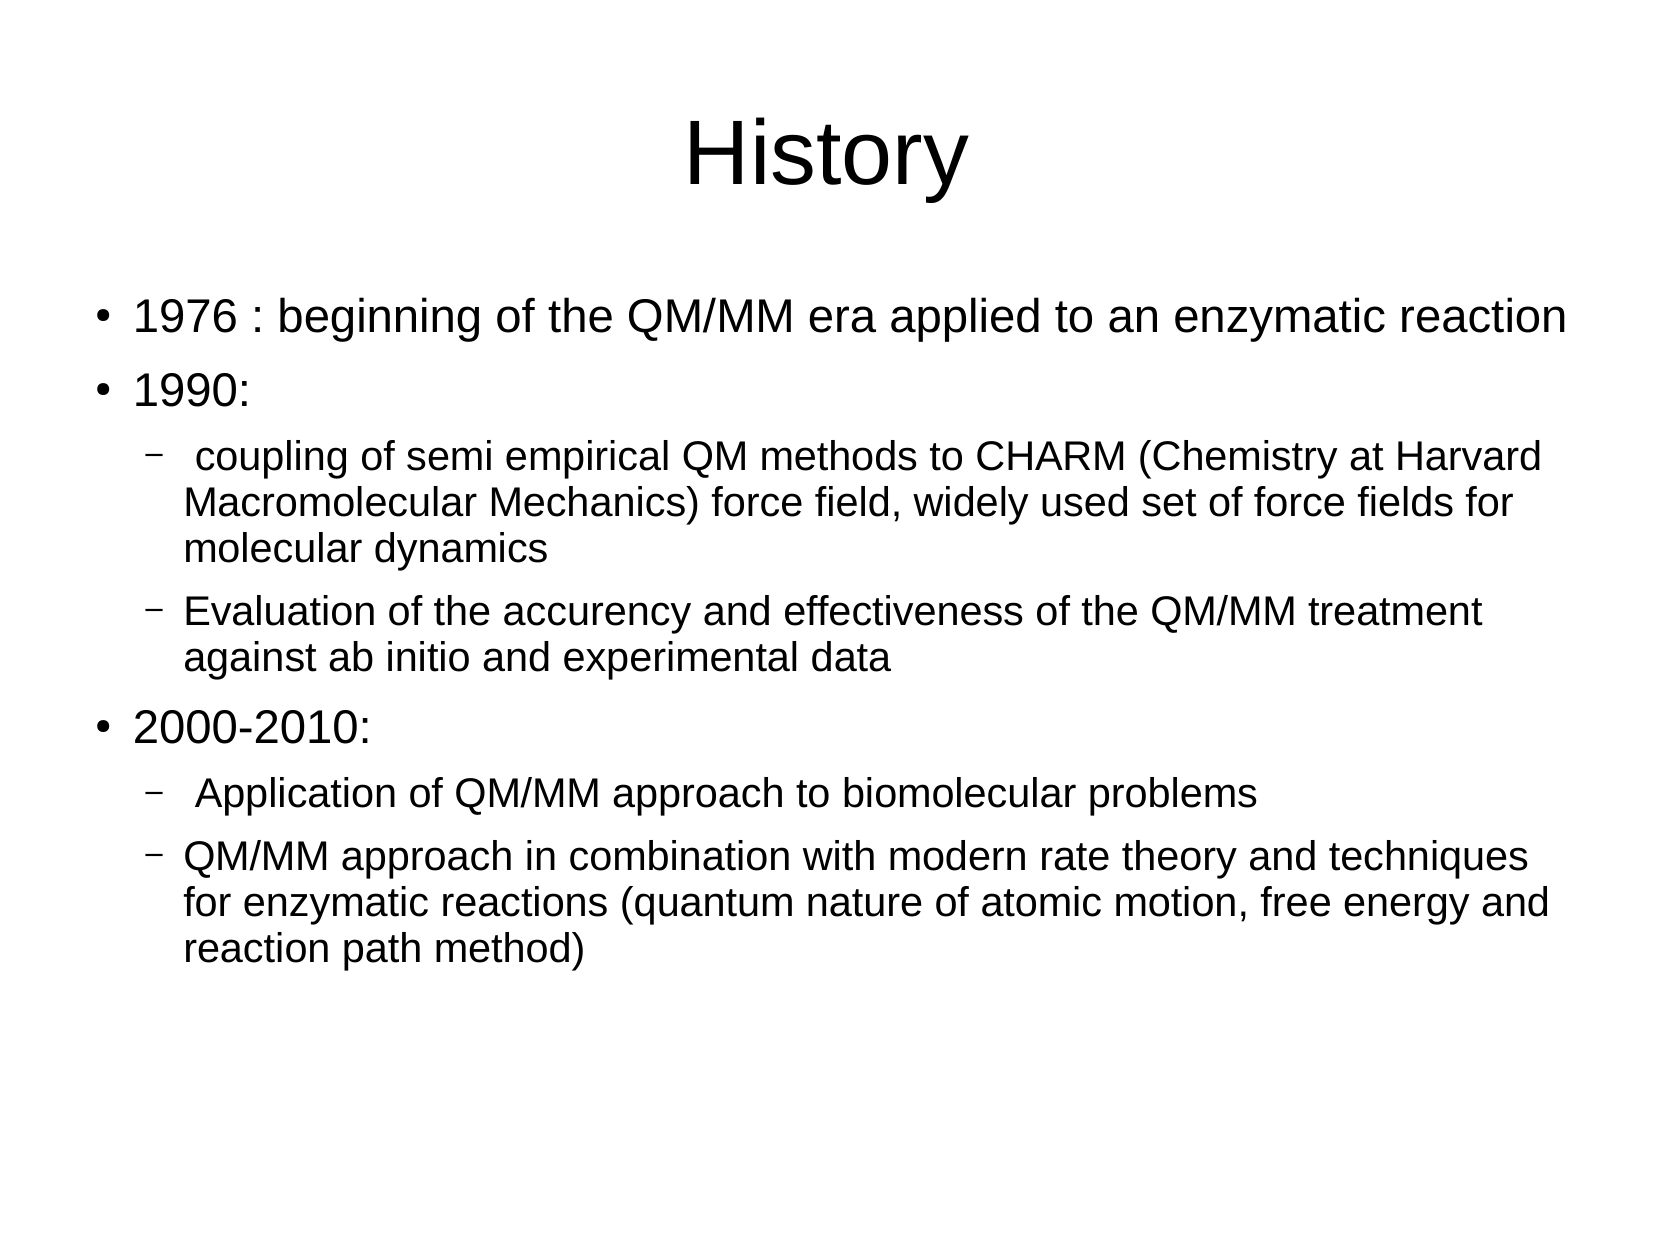

# History
1976 : beginning of the QM/MM era applied to an enzymatic reaction
1990:
 coupling of semi empirical QM methods to CHARM (Chemistry at Harvard Macromolecular Mechanics) force field, widely used set of force fields for molecular dynamics
Evaluation of the accurency and effectiveness of the QM/MM treatment against ab initio and experimental data
2000-2010:
 Application of QM/MM approach to biomolecular problems
QM/MM approach in combination with modern rate theory and techniques for enzymatic reactions (quantum nature of atomic motion, free energy and reaction path method)